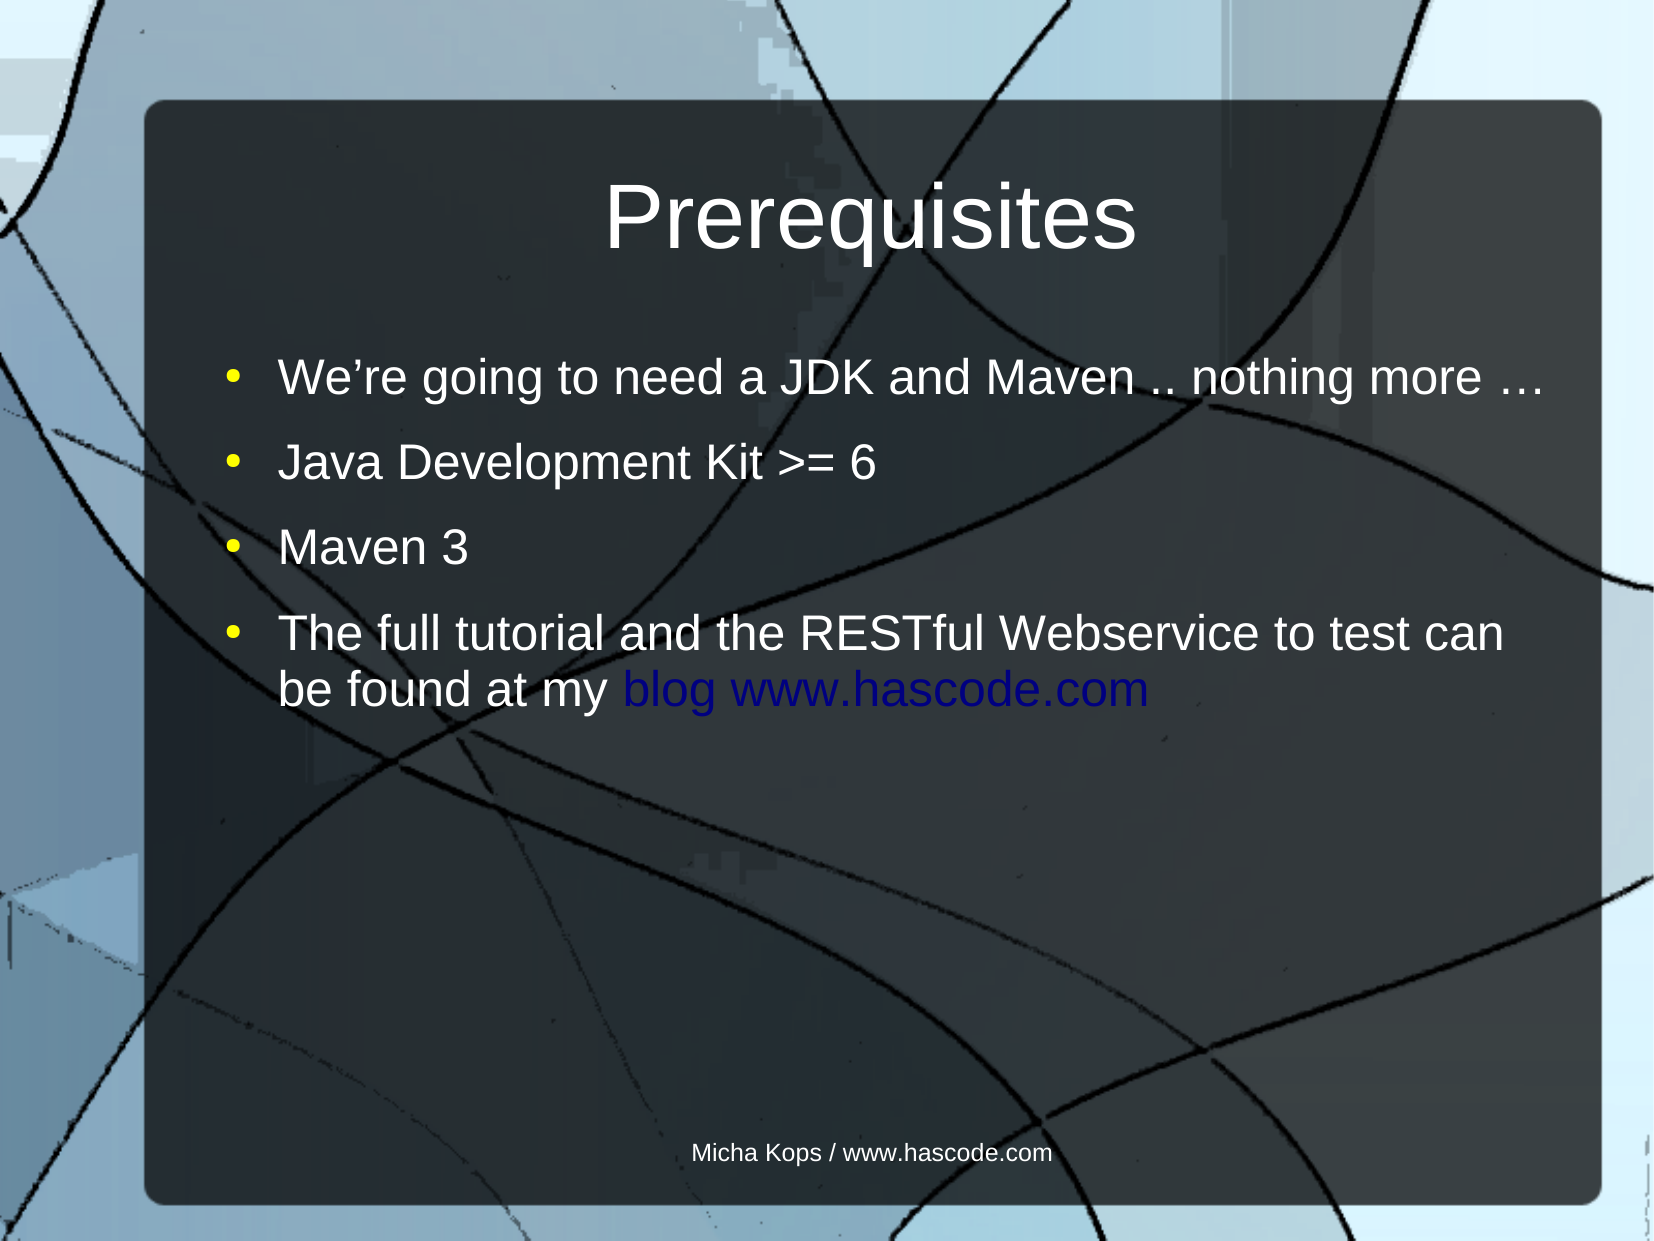

# Prerequisites
We’re going to need a JDK and Maven .. nothing more …
Java Development Kit >= 6
Maven 3
The full tutorial and the RESTful Webservice to test can be found at my blog www.hascode.com